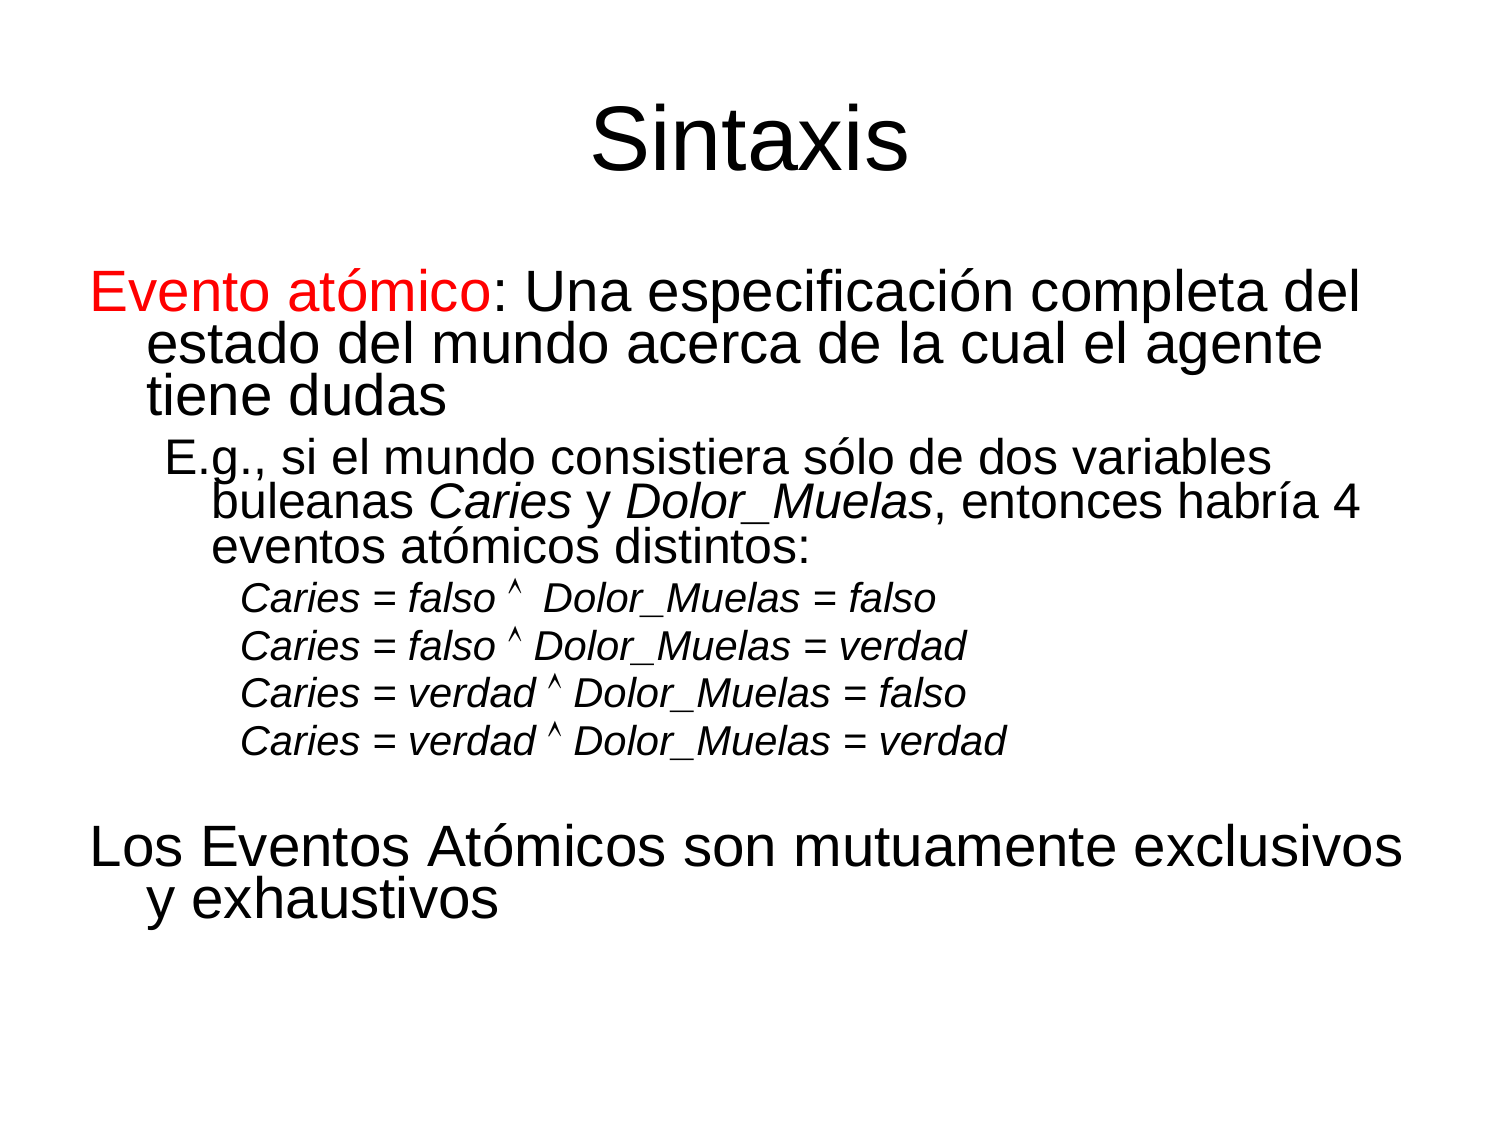

# Sintaxis
Evento atómico: Una especificación completa del estado del mundo acerca de la cual el agente tiene dudas
E.g., si el mundo consistiera sólo de dos variables buleanas Caries y Dolor_Muelas, entonces habría 4 eventos atómicos distintos:
Caries = falso  Dolor_Muelas = falso
Caries = falso  Dolor_Muelas = verdad
Caries = verdad  Dolor_Muelas = falso
Caries = verdad  Dolor_Muelas = verdad
Los Eventos Atómicos son mutuamente exclusivos y exhaustivos